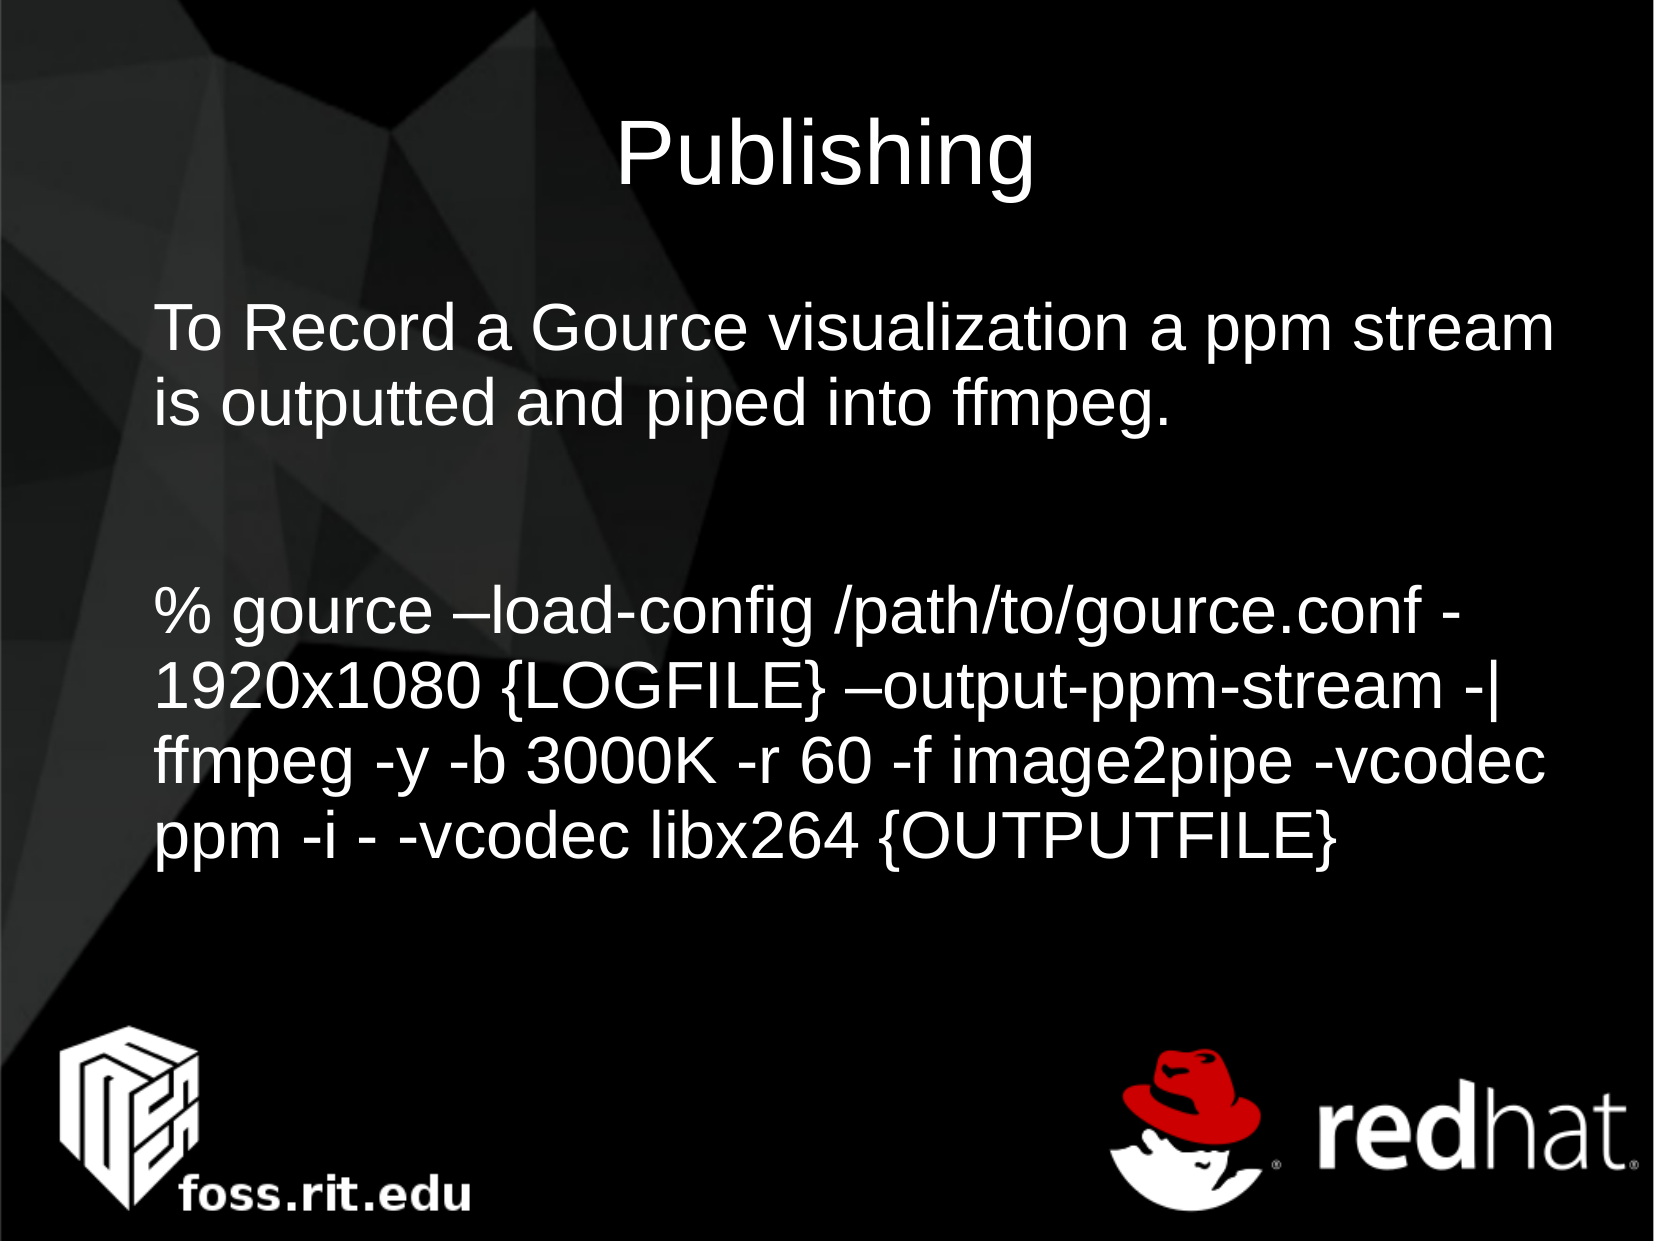

# Publishing
To Record a Gource visualization a ppm stream is outputted and piped into ffmpeg.
% gource –load-config /path/to/gource.conf -1920x1080 {LOGFILE} –output-ppm-stream -| ffmpeg -y -b 3000K -r 60 -f image2pipe -vcodec ppm -i - -vcodec libx264 {OUTPUTFILE}